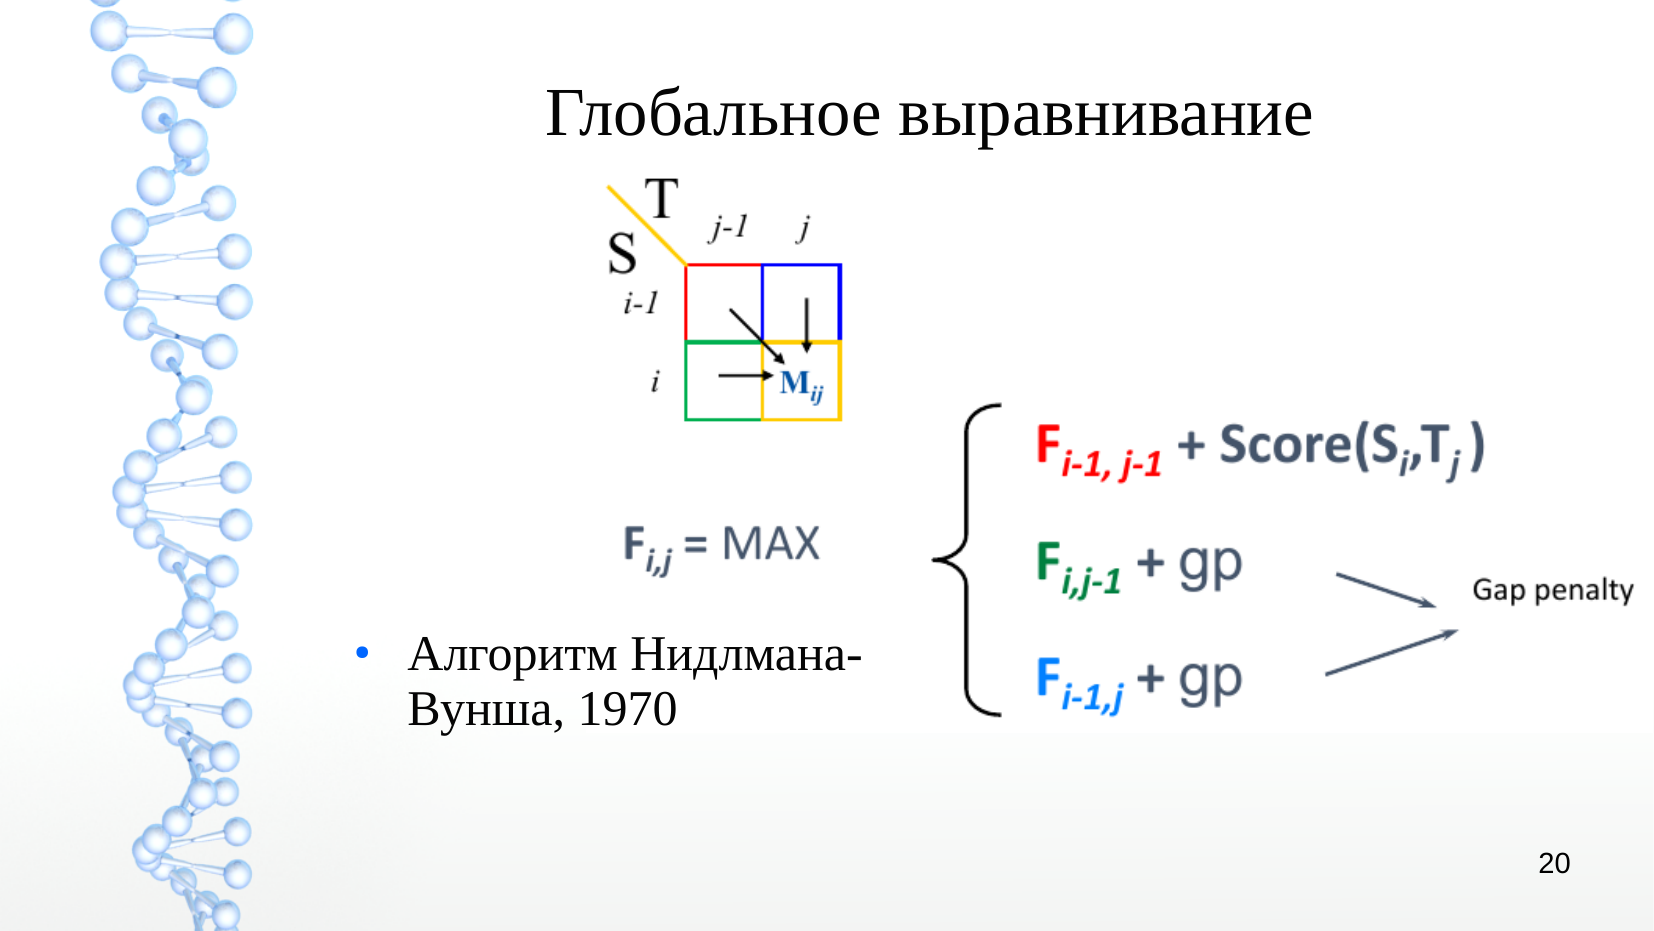

# Глобальное выравнивание
Алгоритм Нидлмана-Вунша, 1970
20